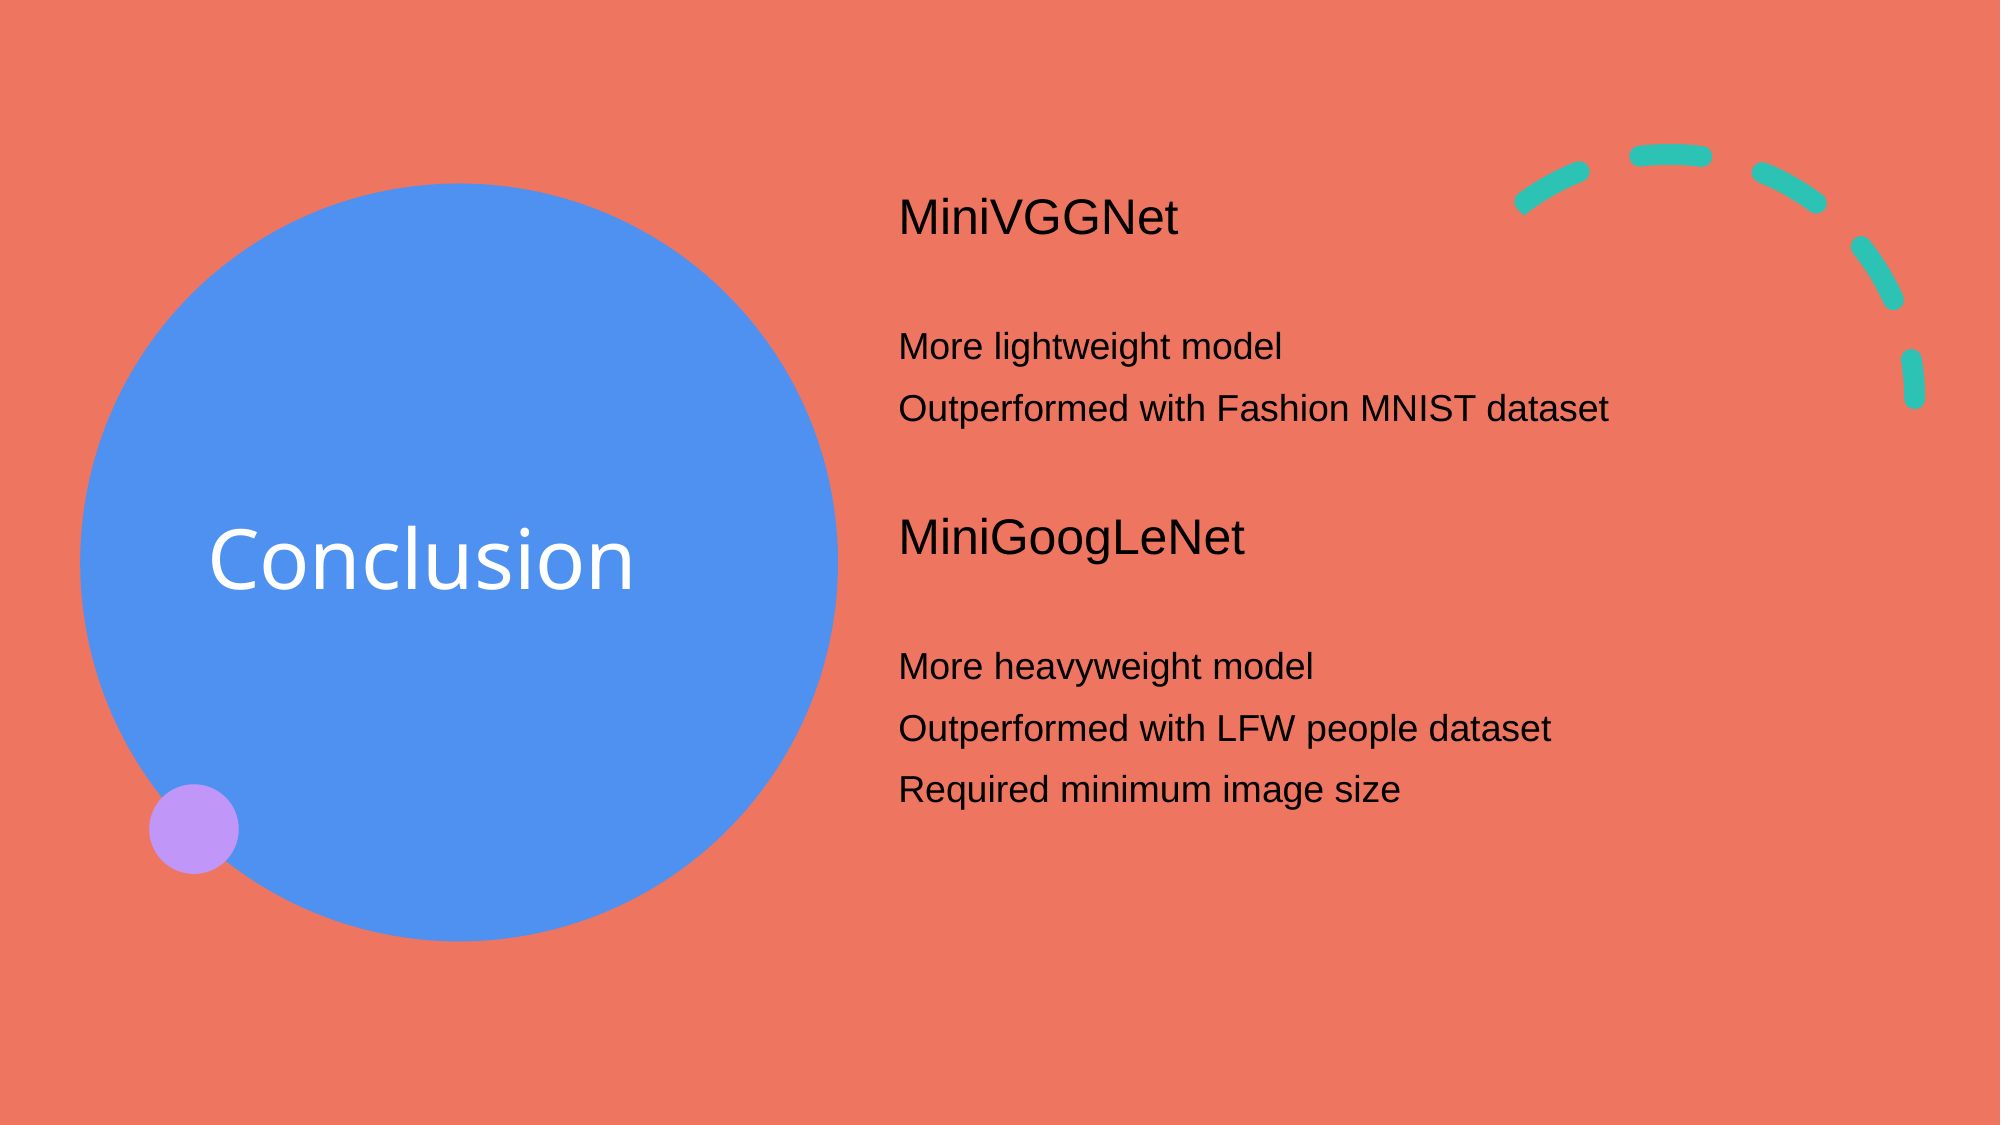

MiniVGGNet
More lightweight model
Outperformed with Fashion MNIST dataset
MiniGoogLeNet
More heavyweight model
Outperformed with LFW people dataset
Required minimum image size
# Conclusion